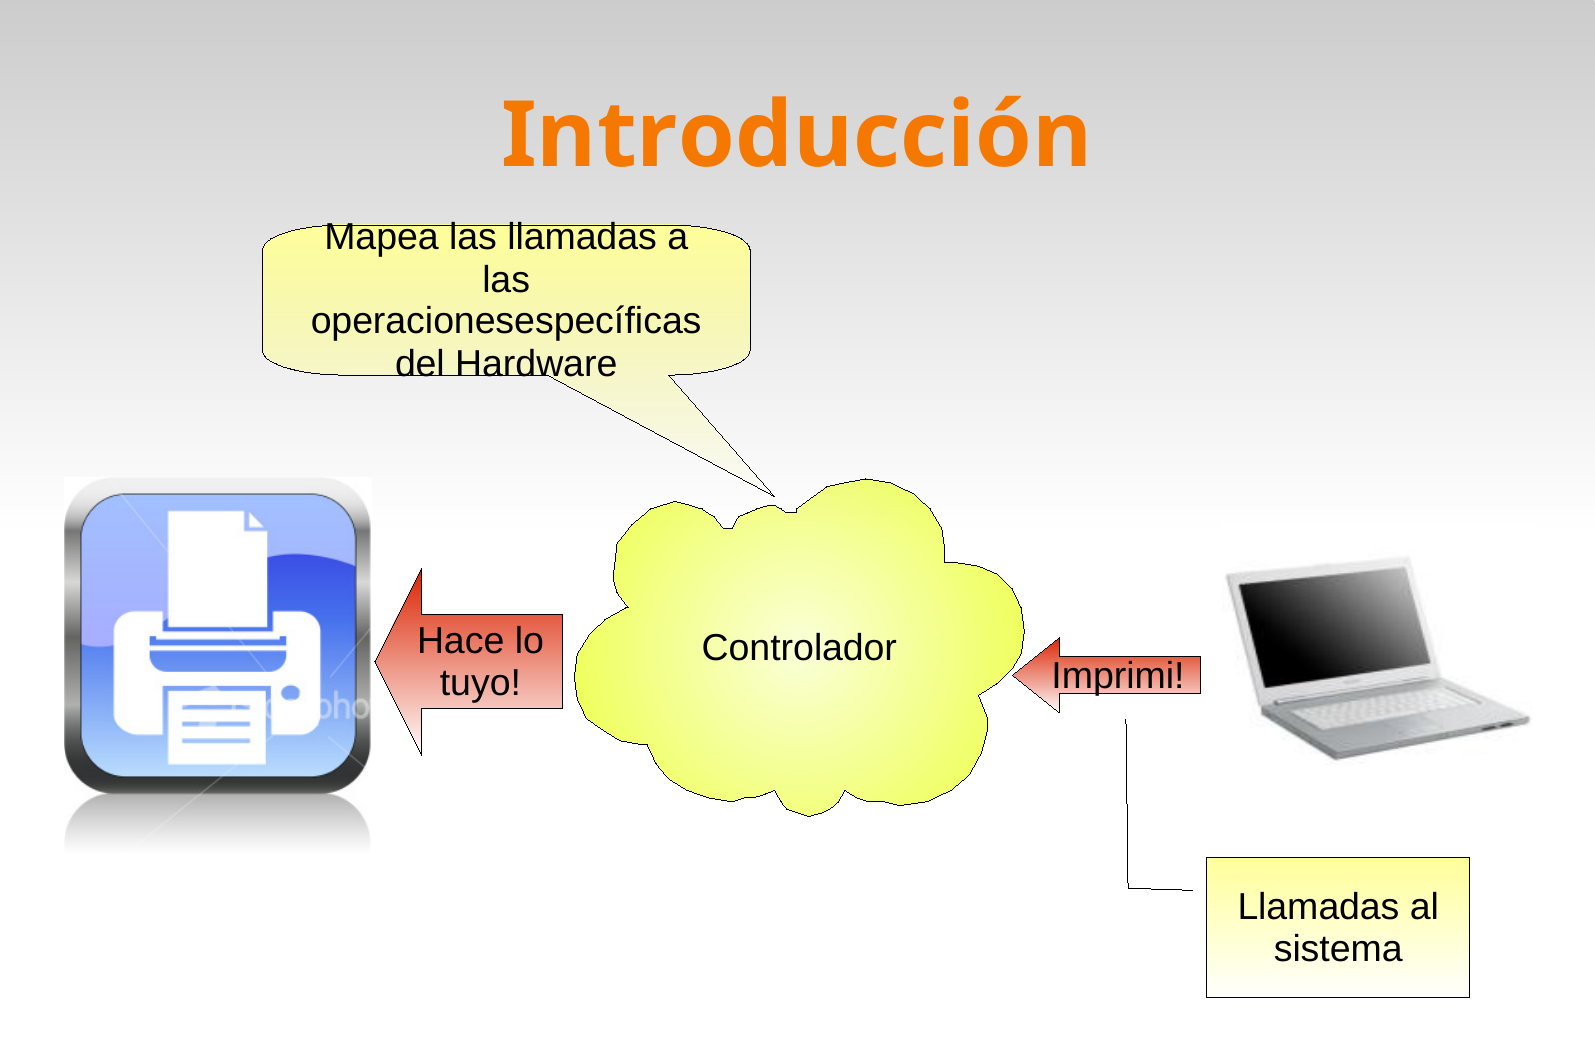

# Introducción
Mapea las llamadas a las operacionesespecíficas del Hardware
Controlador
Hace lo
tuyo!
Imprimi!
Llamadas al sistema